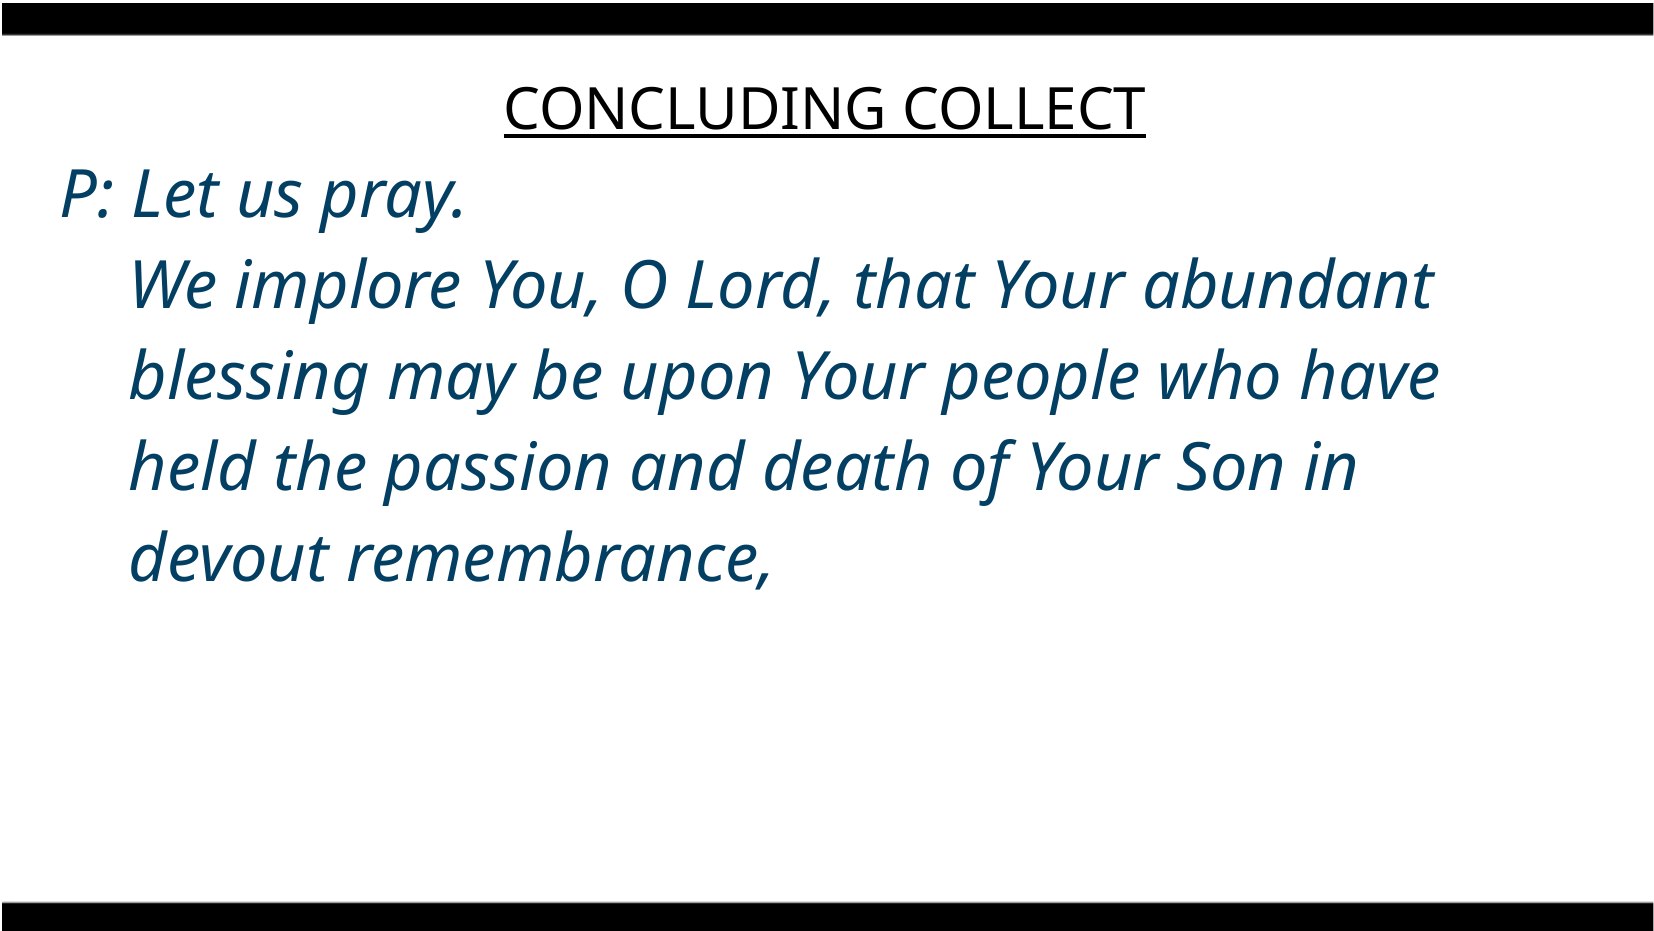

Concluding Collect
P: Let us pray.
 We implore You, O Lord, that Your abundant
 blessing may be upon Your people who have
 held the passion and death of Your Son in
 devout remembrance,